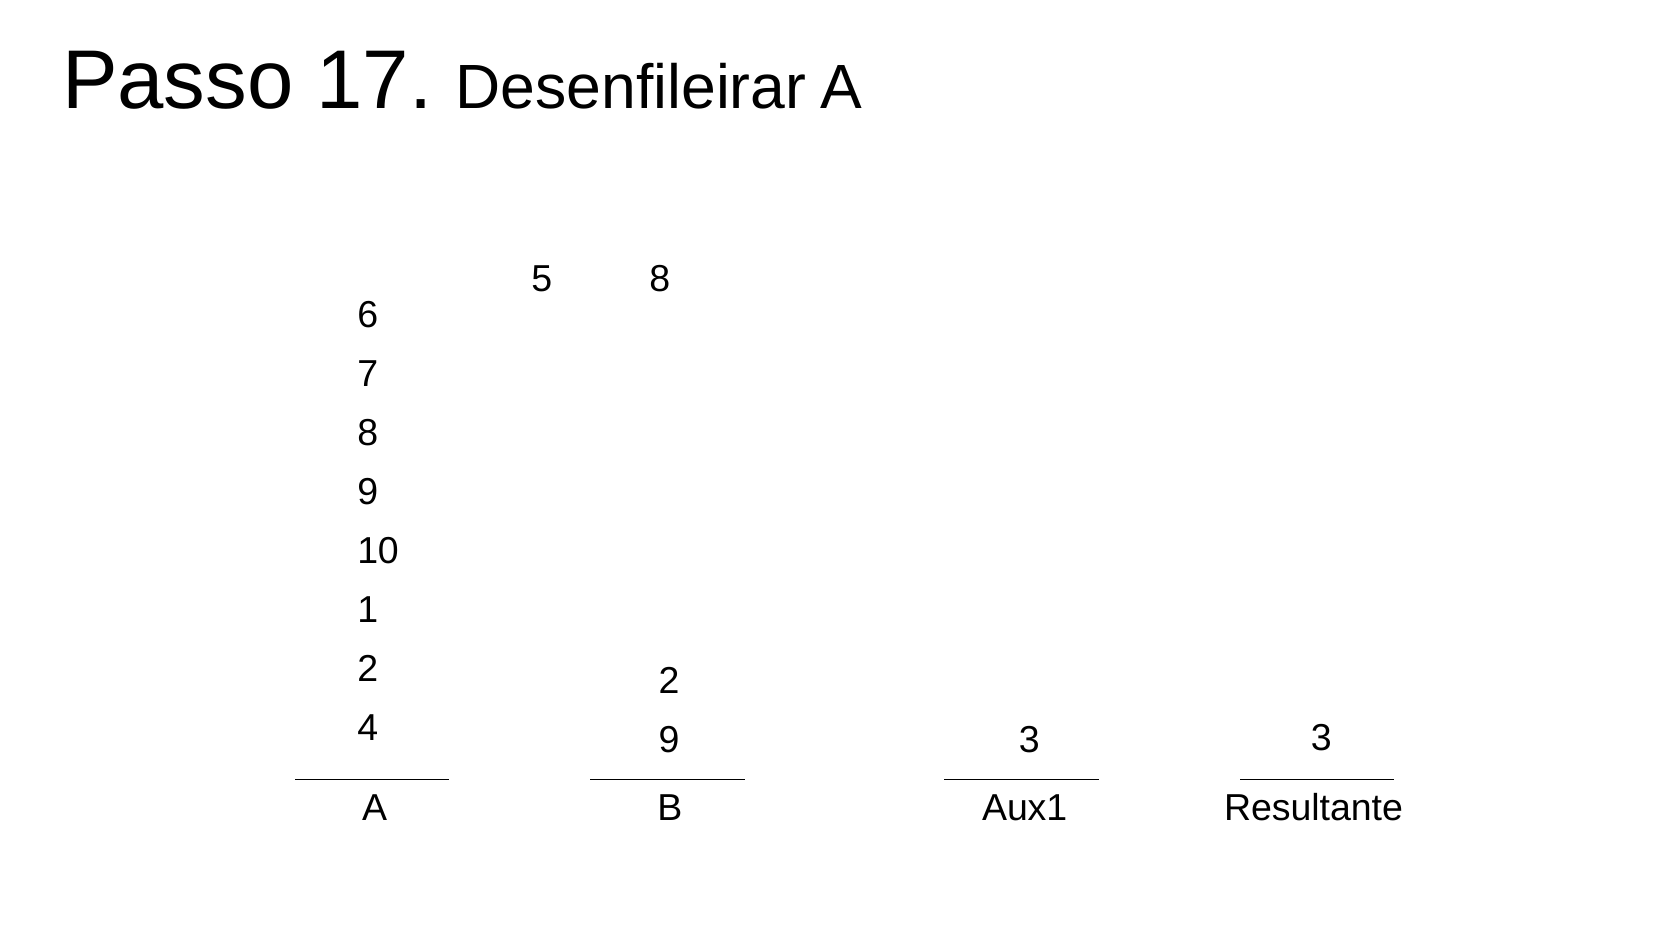

Passo 17. Desenfileirar A
5
8
6
7
8
9
10
1
2
2
4
3
9
3
A
B
Aux1
Resultante